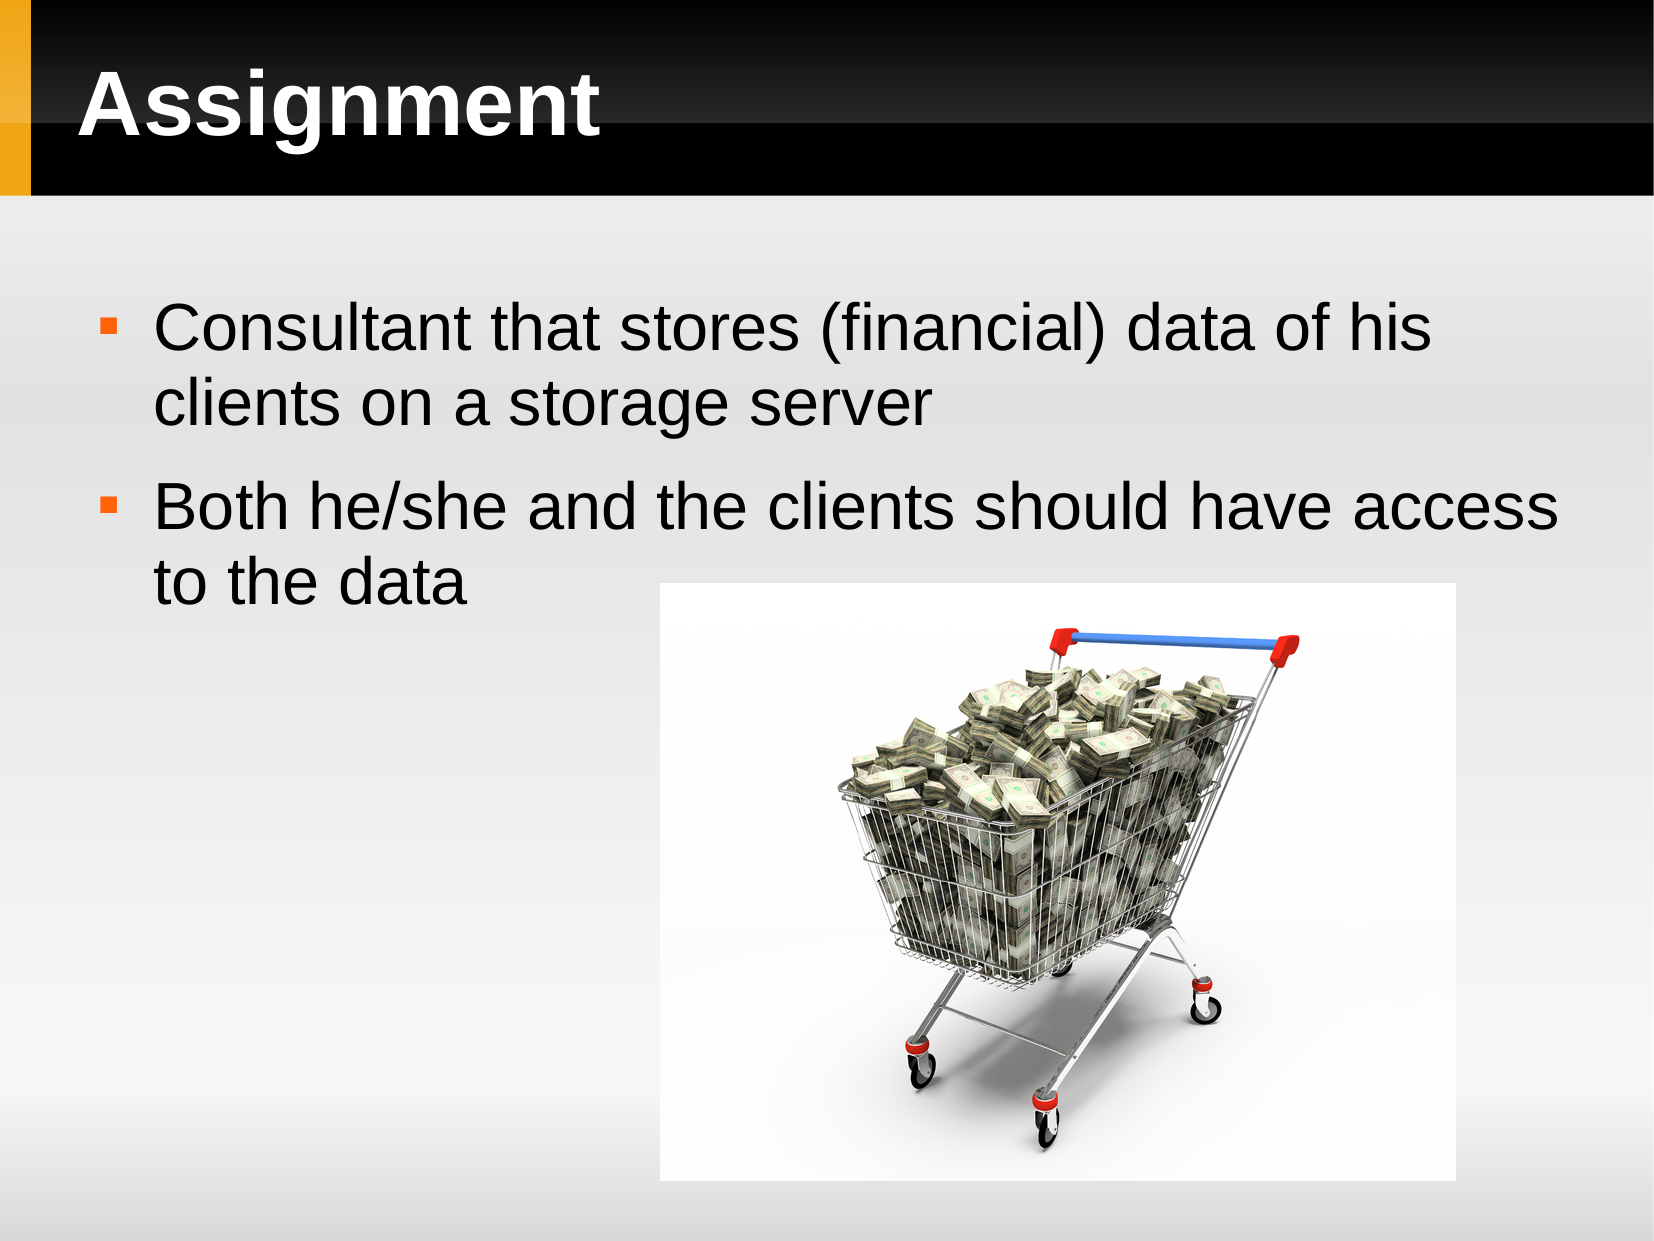

# Assignment
Consultant that stores (financial) data of his clients on a storage server
Both he/she and the clients should have access to the data